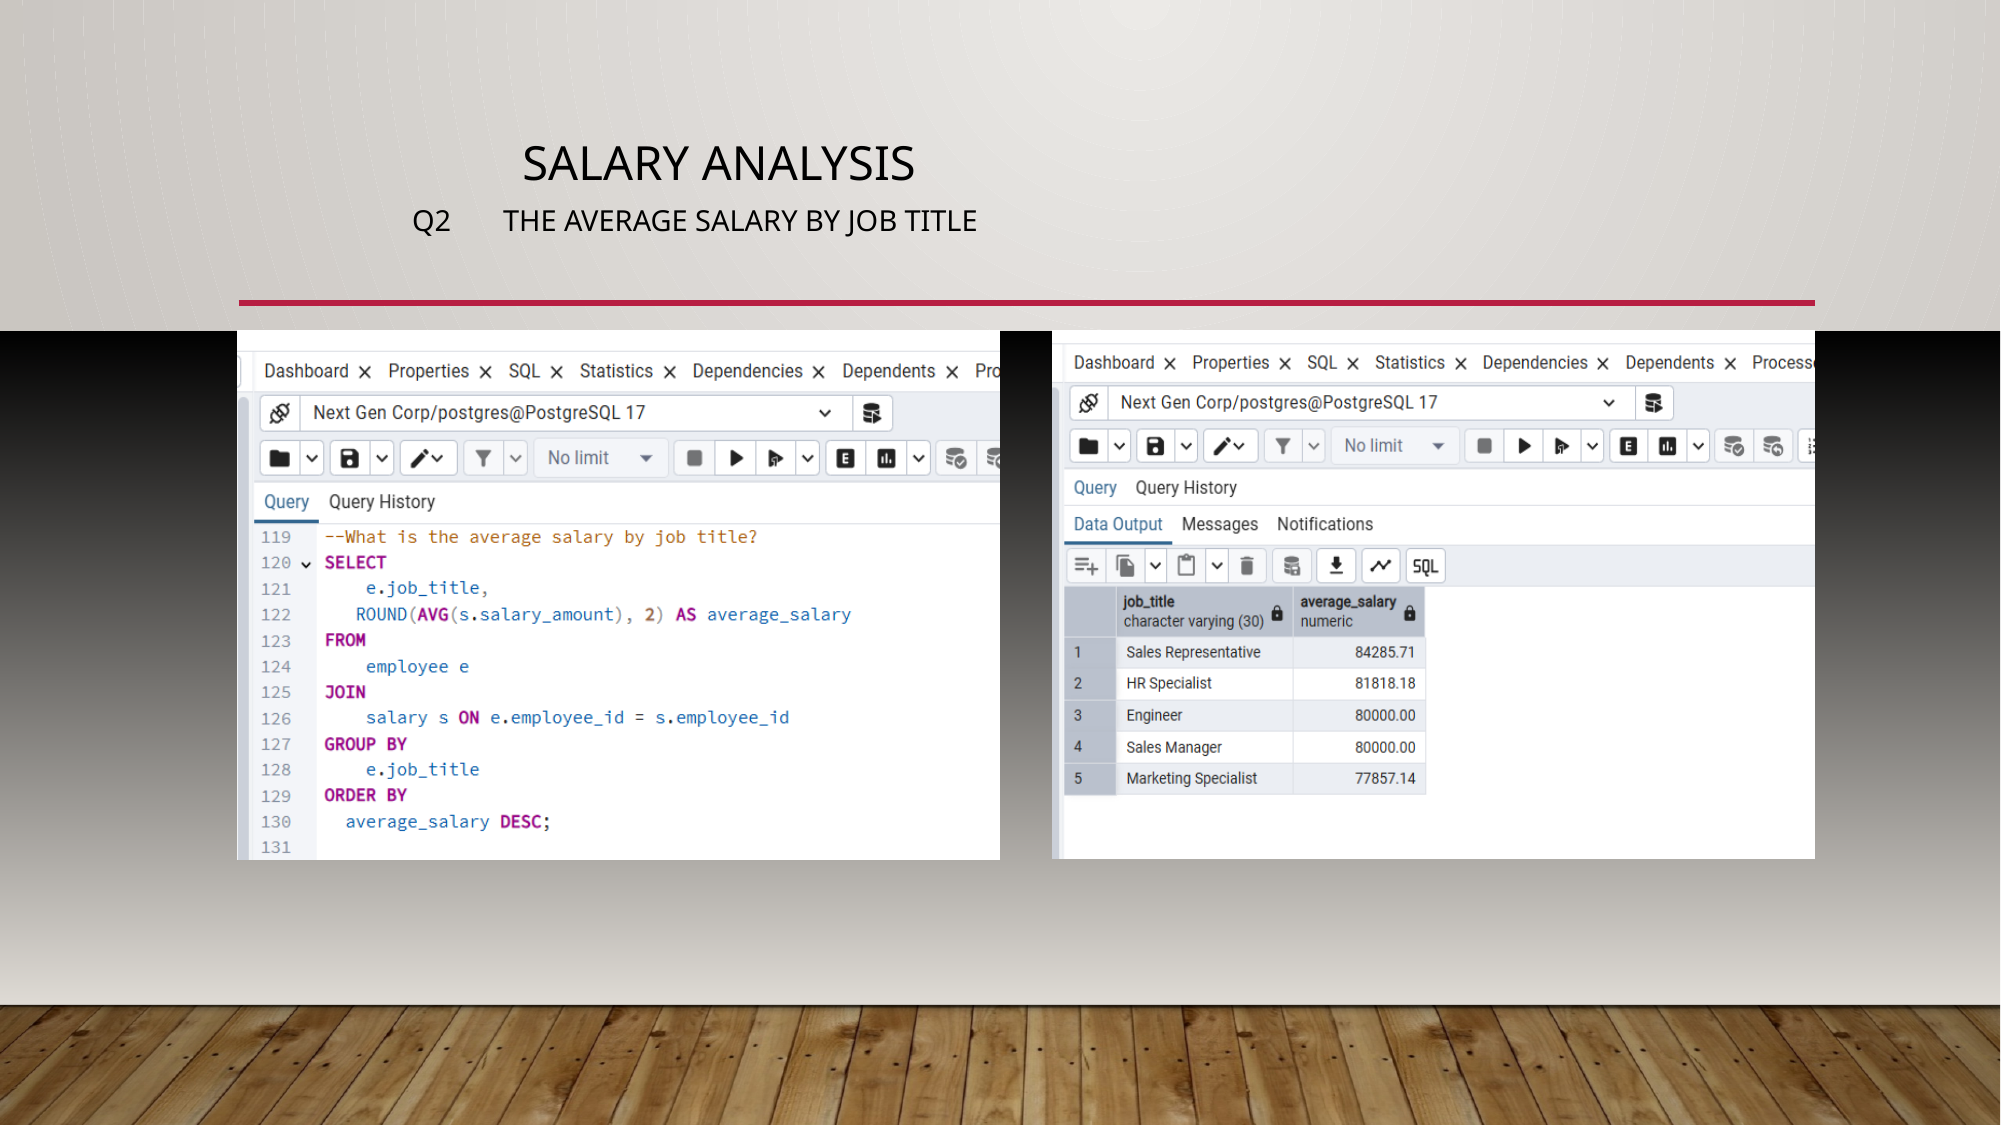

# Salary Analysis q2 The average salary by job title